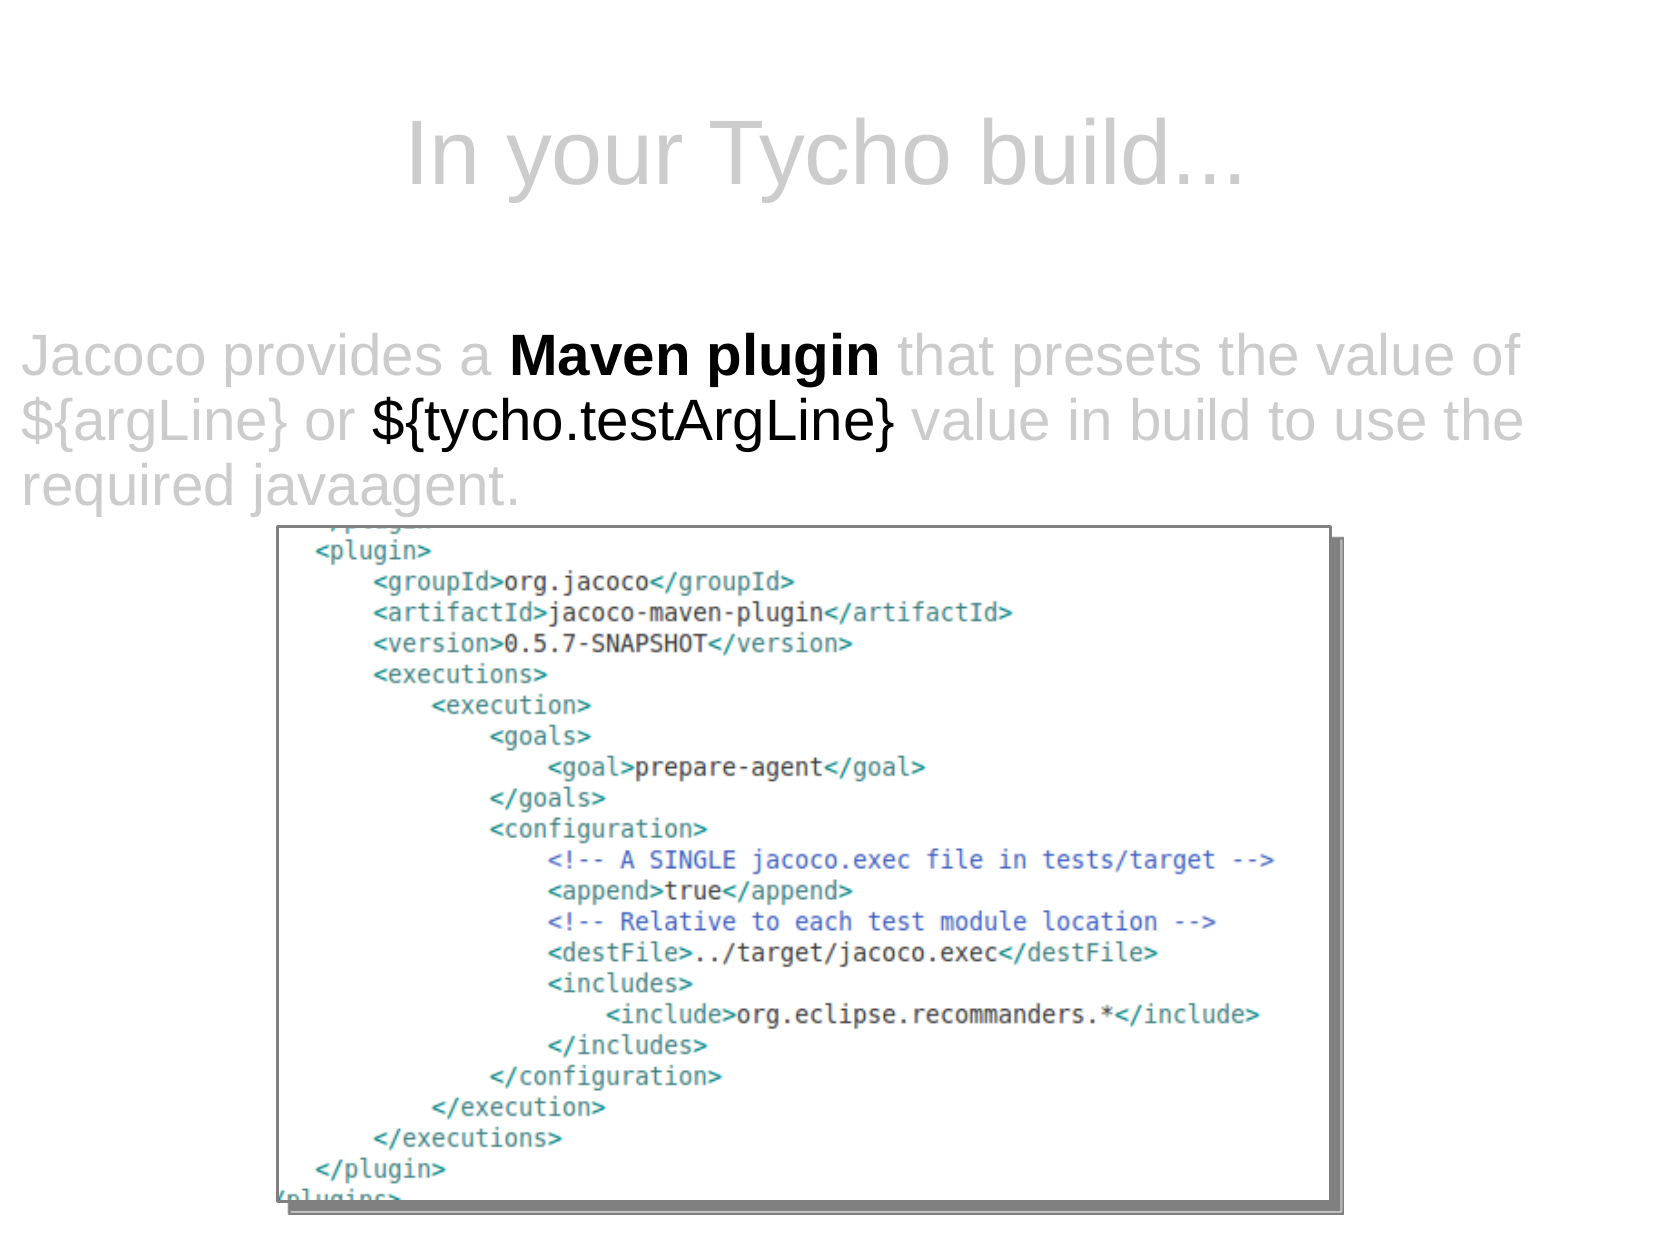

# In your Tycho build...
Jacoco provides a Maven plugin that presets the value of
${argLine} or ${tycho.testArgLine} value in build to use the required javaagent.